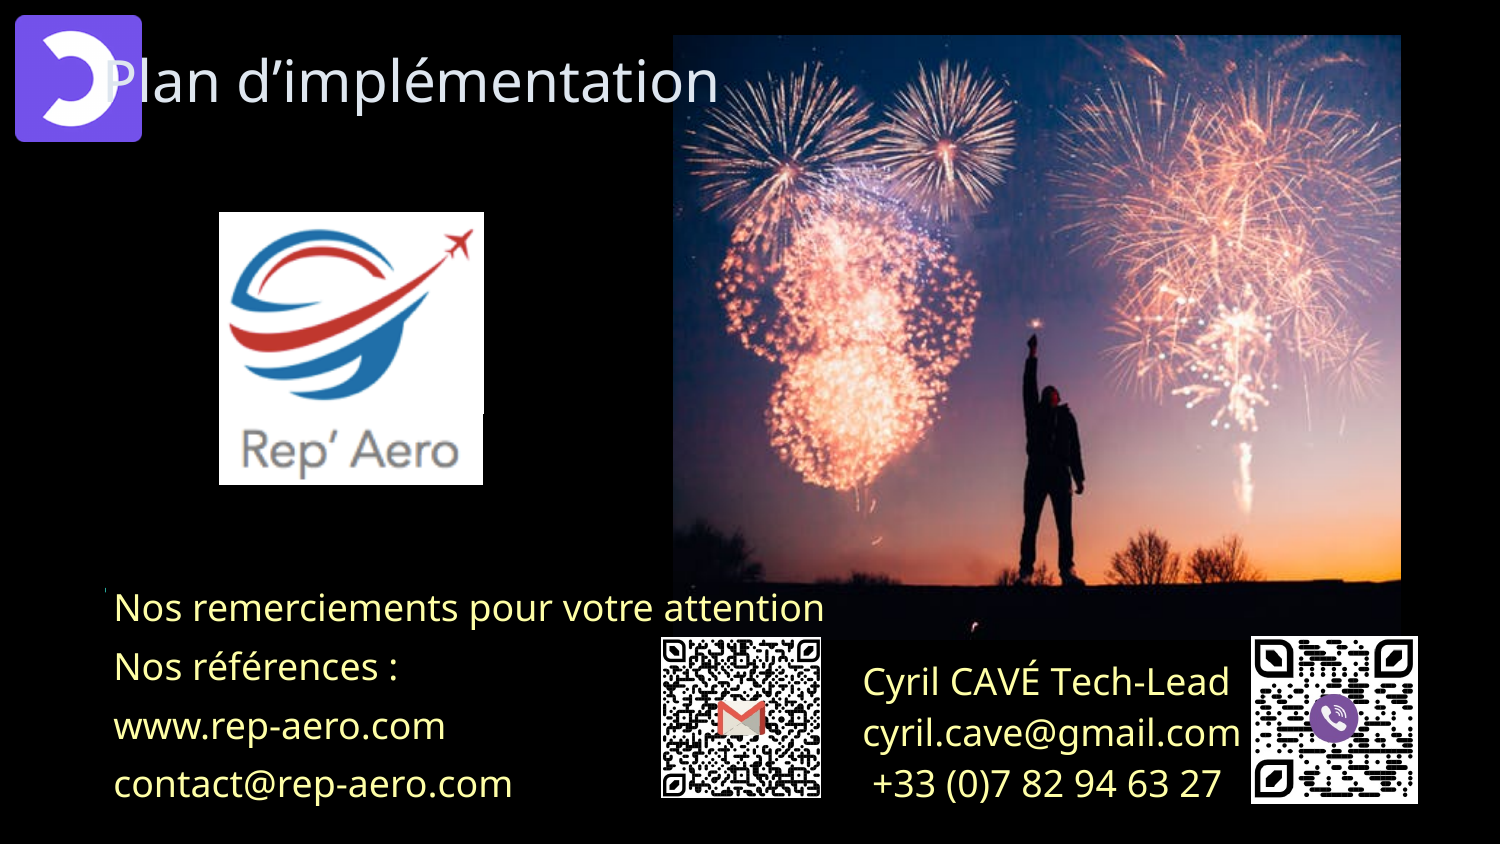

# Plan d’implémentation
Nos remerciements pour votre attention
Nos références :
www.rep-aero.com
contact@rep-aero.com
Cyril CAVÉ Tech-Lead	cyril.cave@gmail.com
 +33 (0)7 82 94 63 27